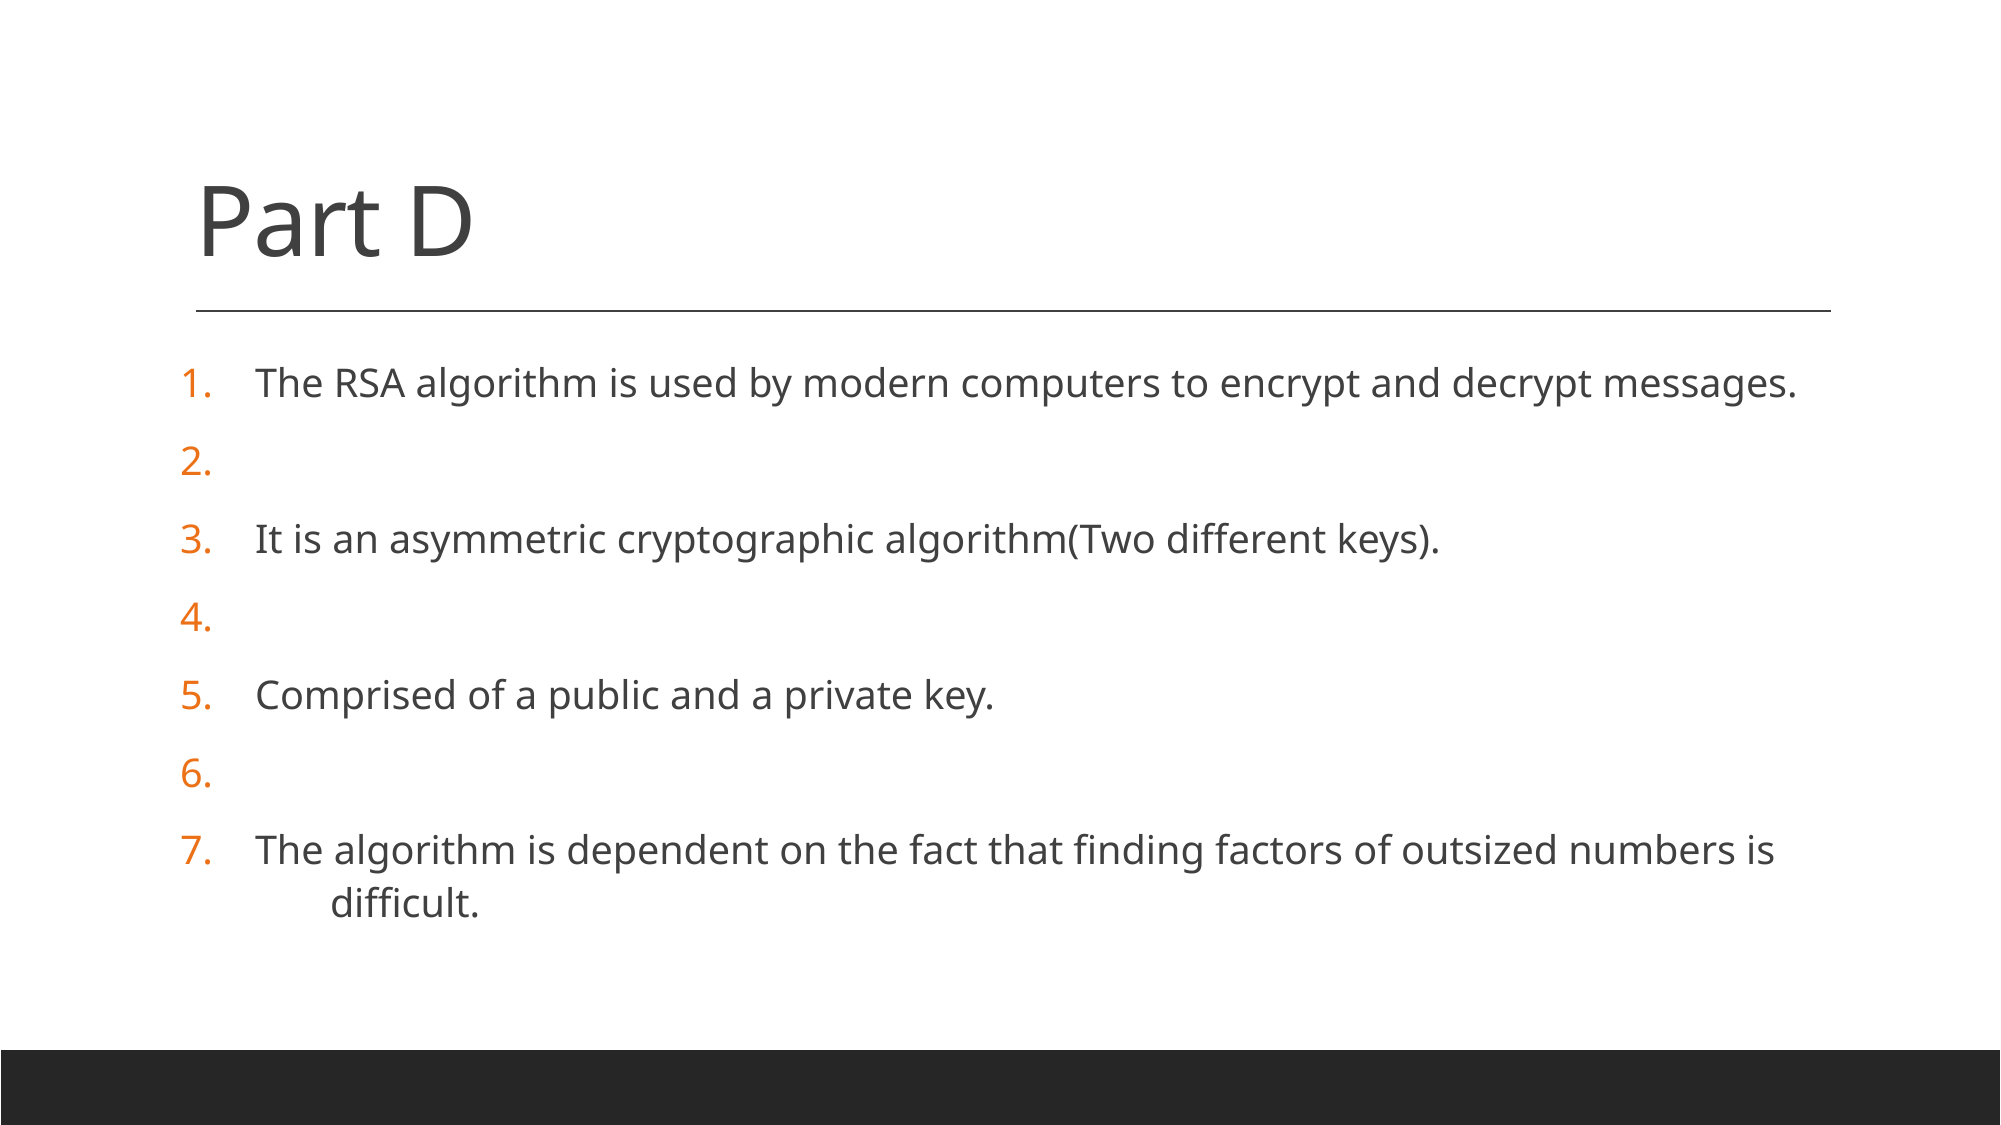

# Part D
The RSA algorithm is used by modern computers to encrypt and decrypt messages.
It is an asymmetric cryptographic algorithm(Two different keys).
Comprised of a public and a private key.
The algorithm is dependent on the fact that finding factors of outsized numbers is difficult.